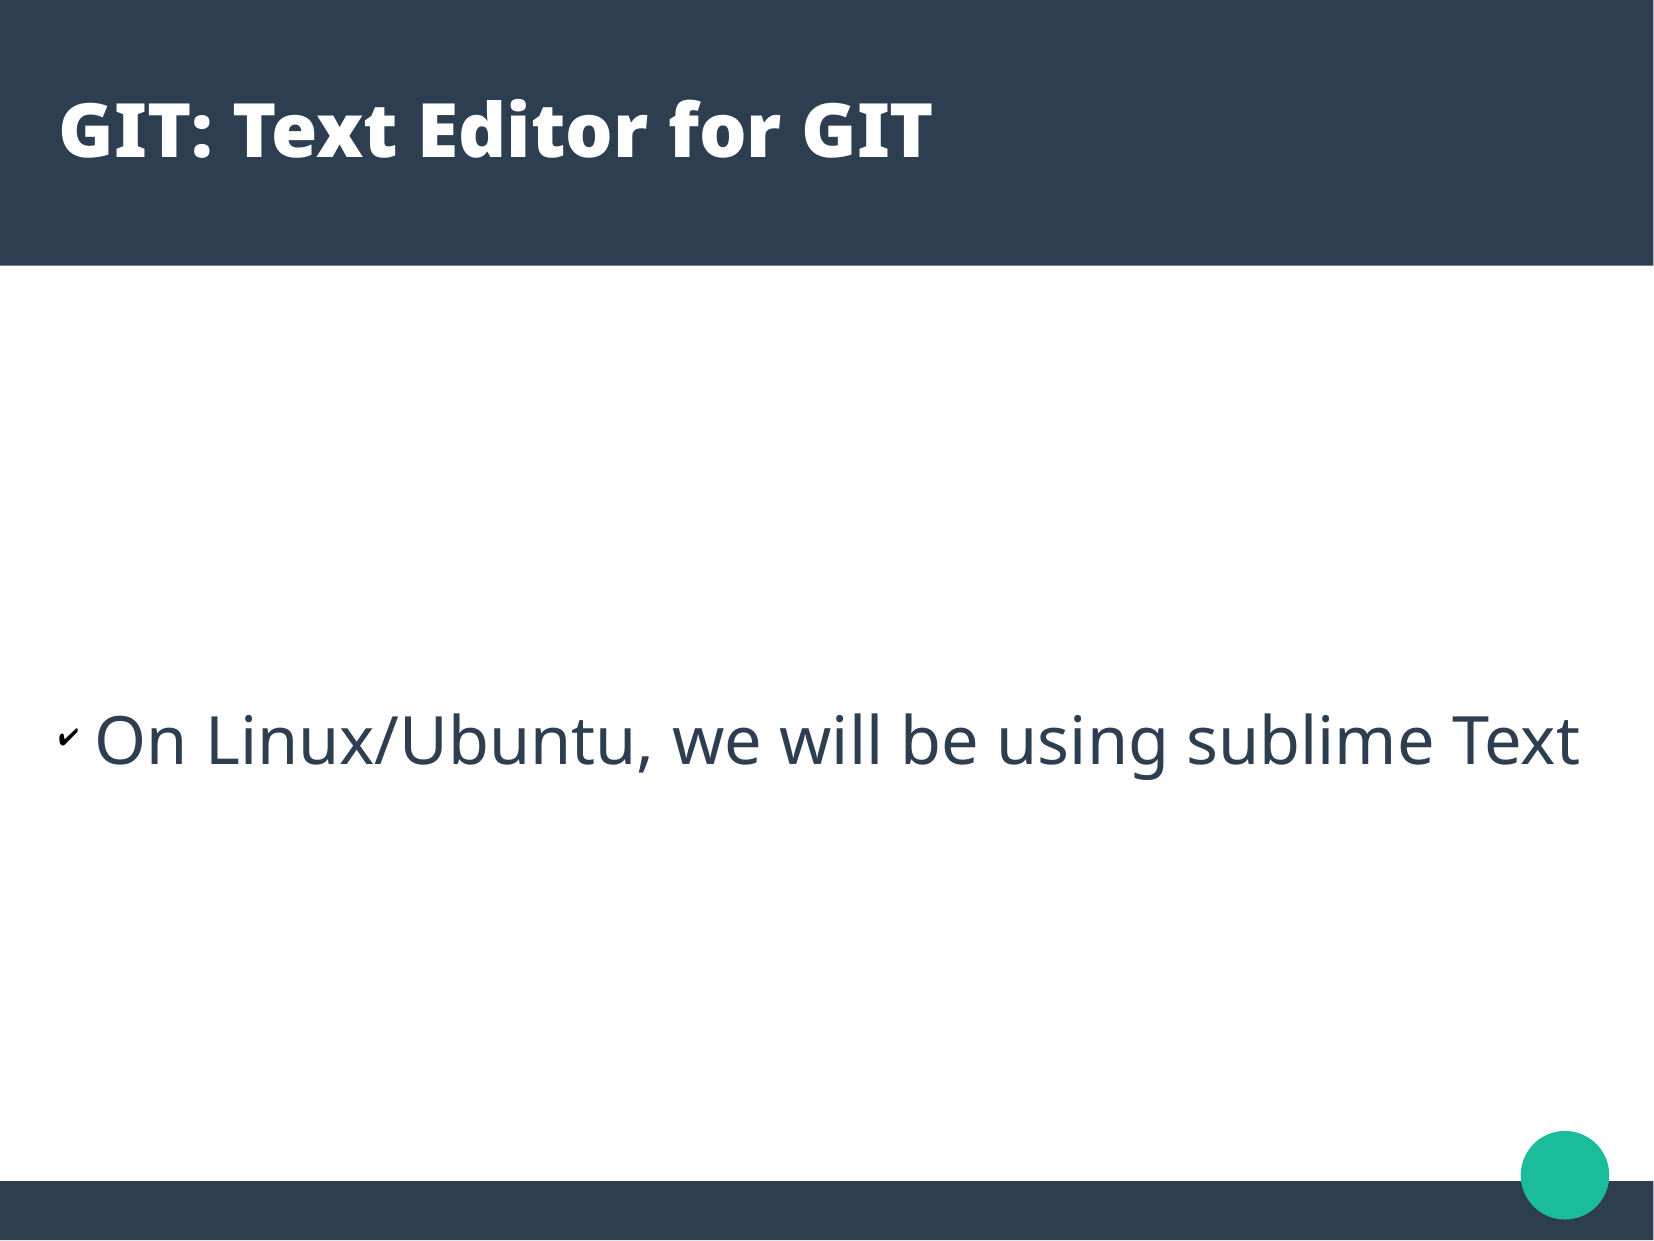

# GIT: Text Editor for GIT
On Linux/Ubuntu, we will be using sublime Text